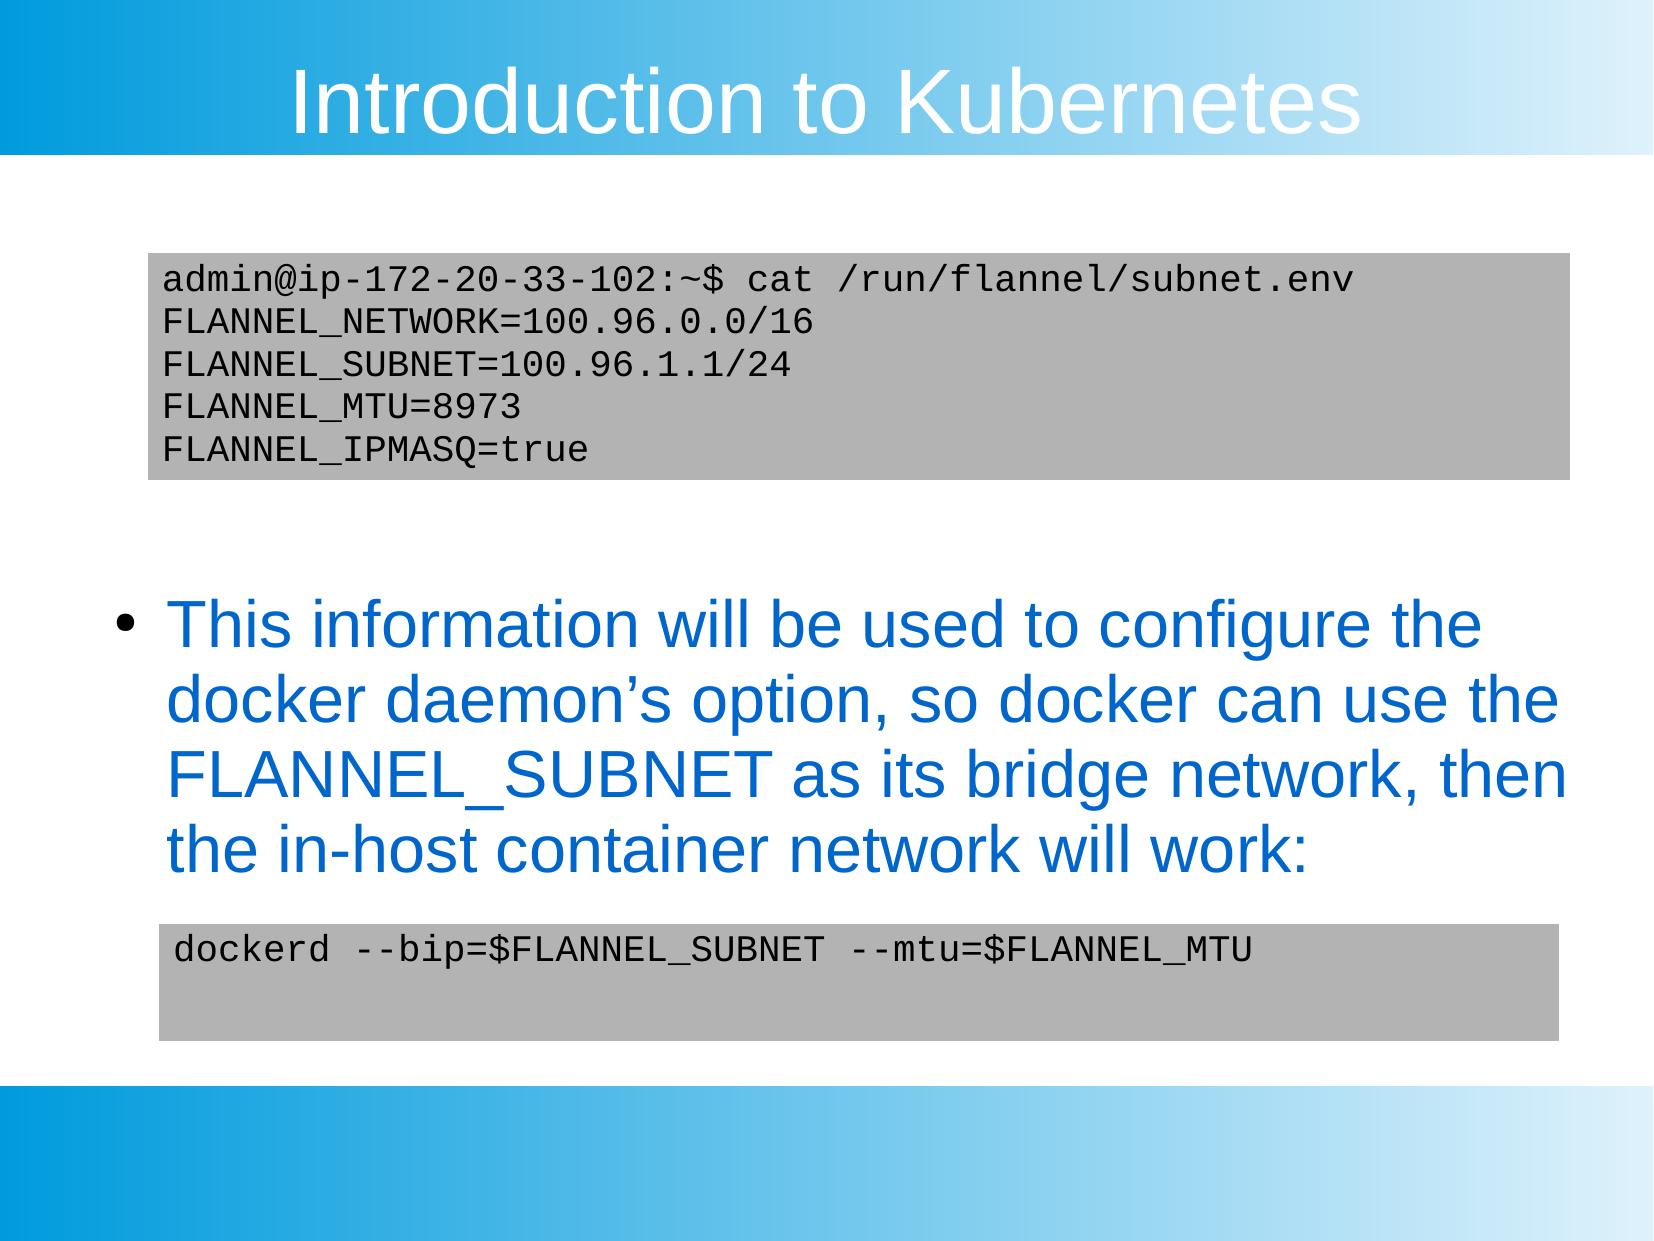

# Introduction to Kubernetes
This information will be used to configure the docker daemon’s option, so docker can use the FLANNEL_SUBNET as its bridge network, then the in-host container network will work:
| admin@ip-172-20-33-102:~$ cat /run/flannel/subnet.env FLANNEL\_NETWORK=100.96.0.0/16 FLANNEL\_SUBNET=100.96.1.1/24 FLANNEL\_MTU=8973 FLANNEL\_IPMASQ=true |
| --- |
| dockerd --bip=$FLANNEL\_SUBNET --mtu=$FLANNEL\_MTU |
| --- |